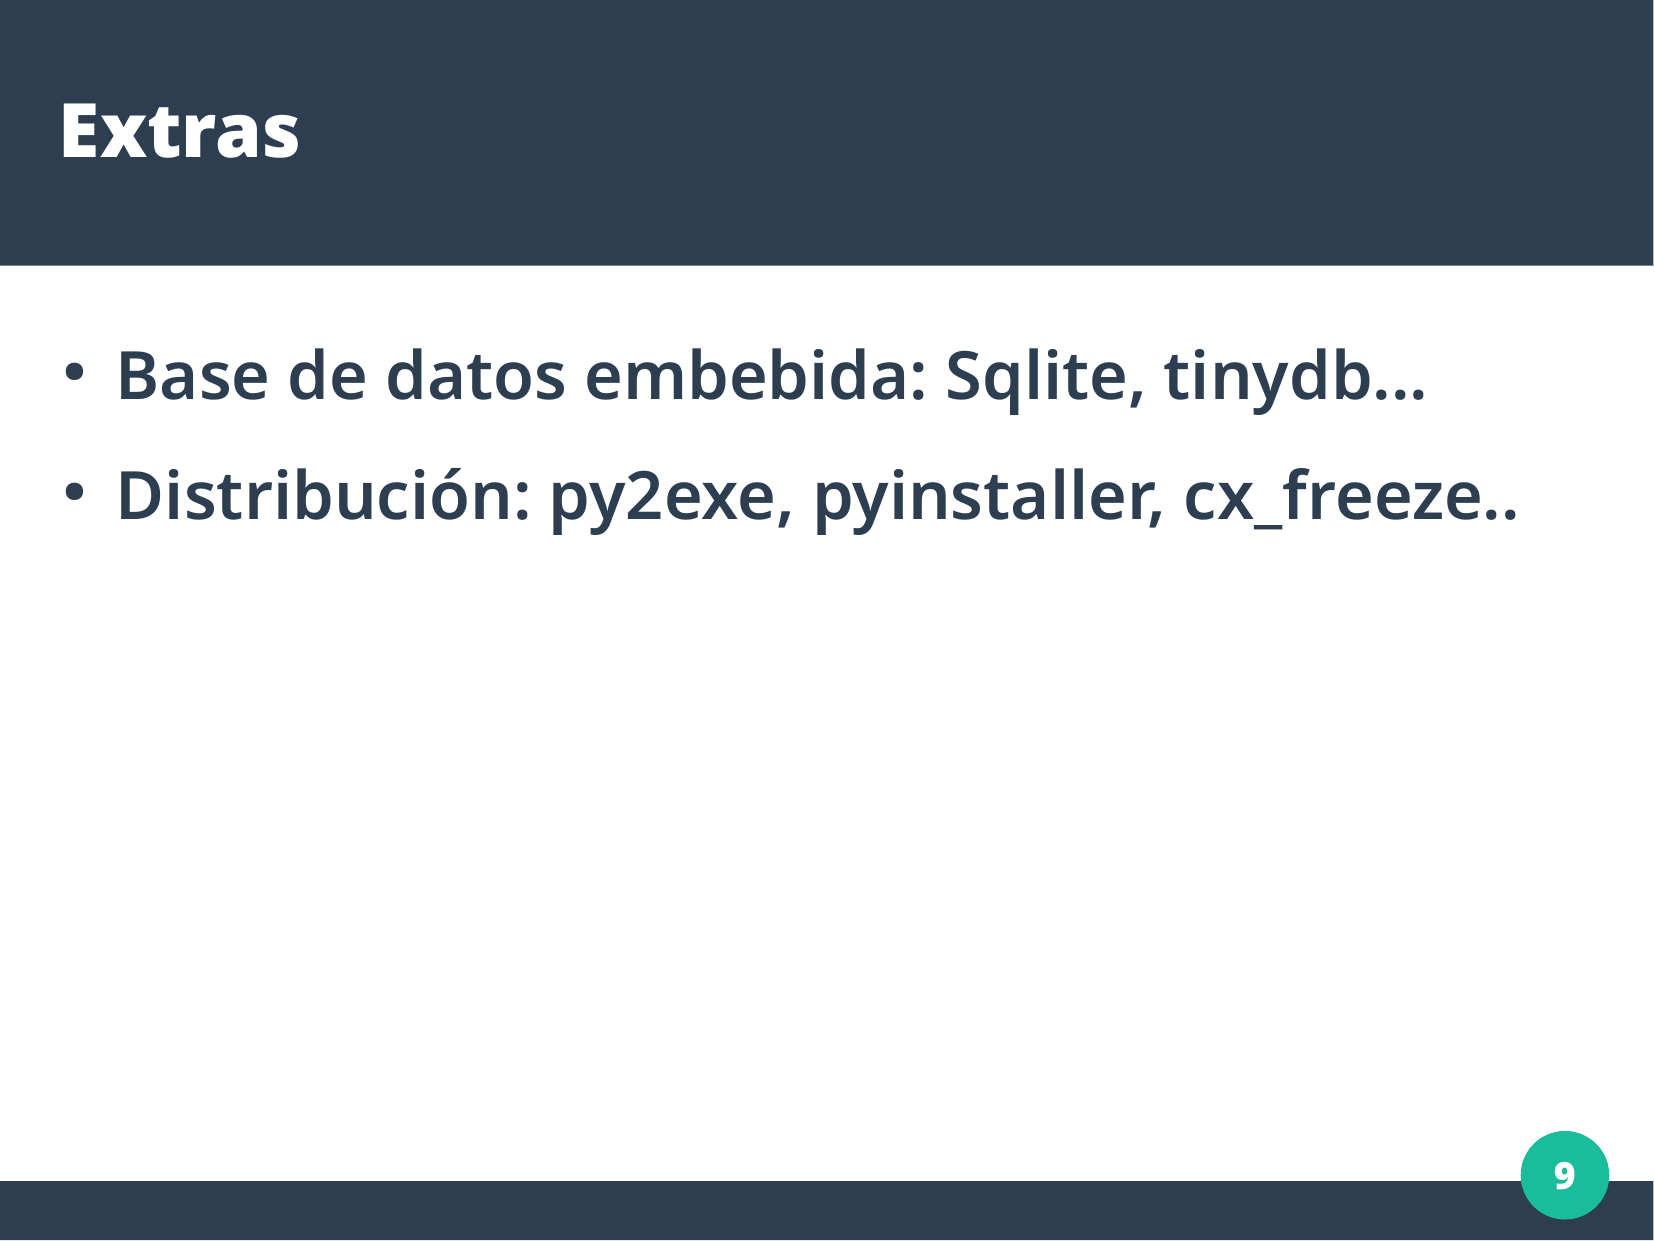

# Extras
Base de datos embebida: Sqlite, tinydb...
Distribución: py2exe, pyinstaller, cx_freeze..
9